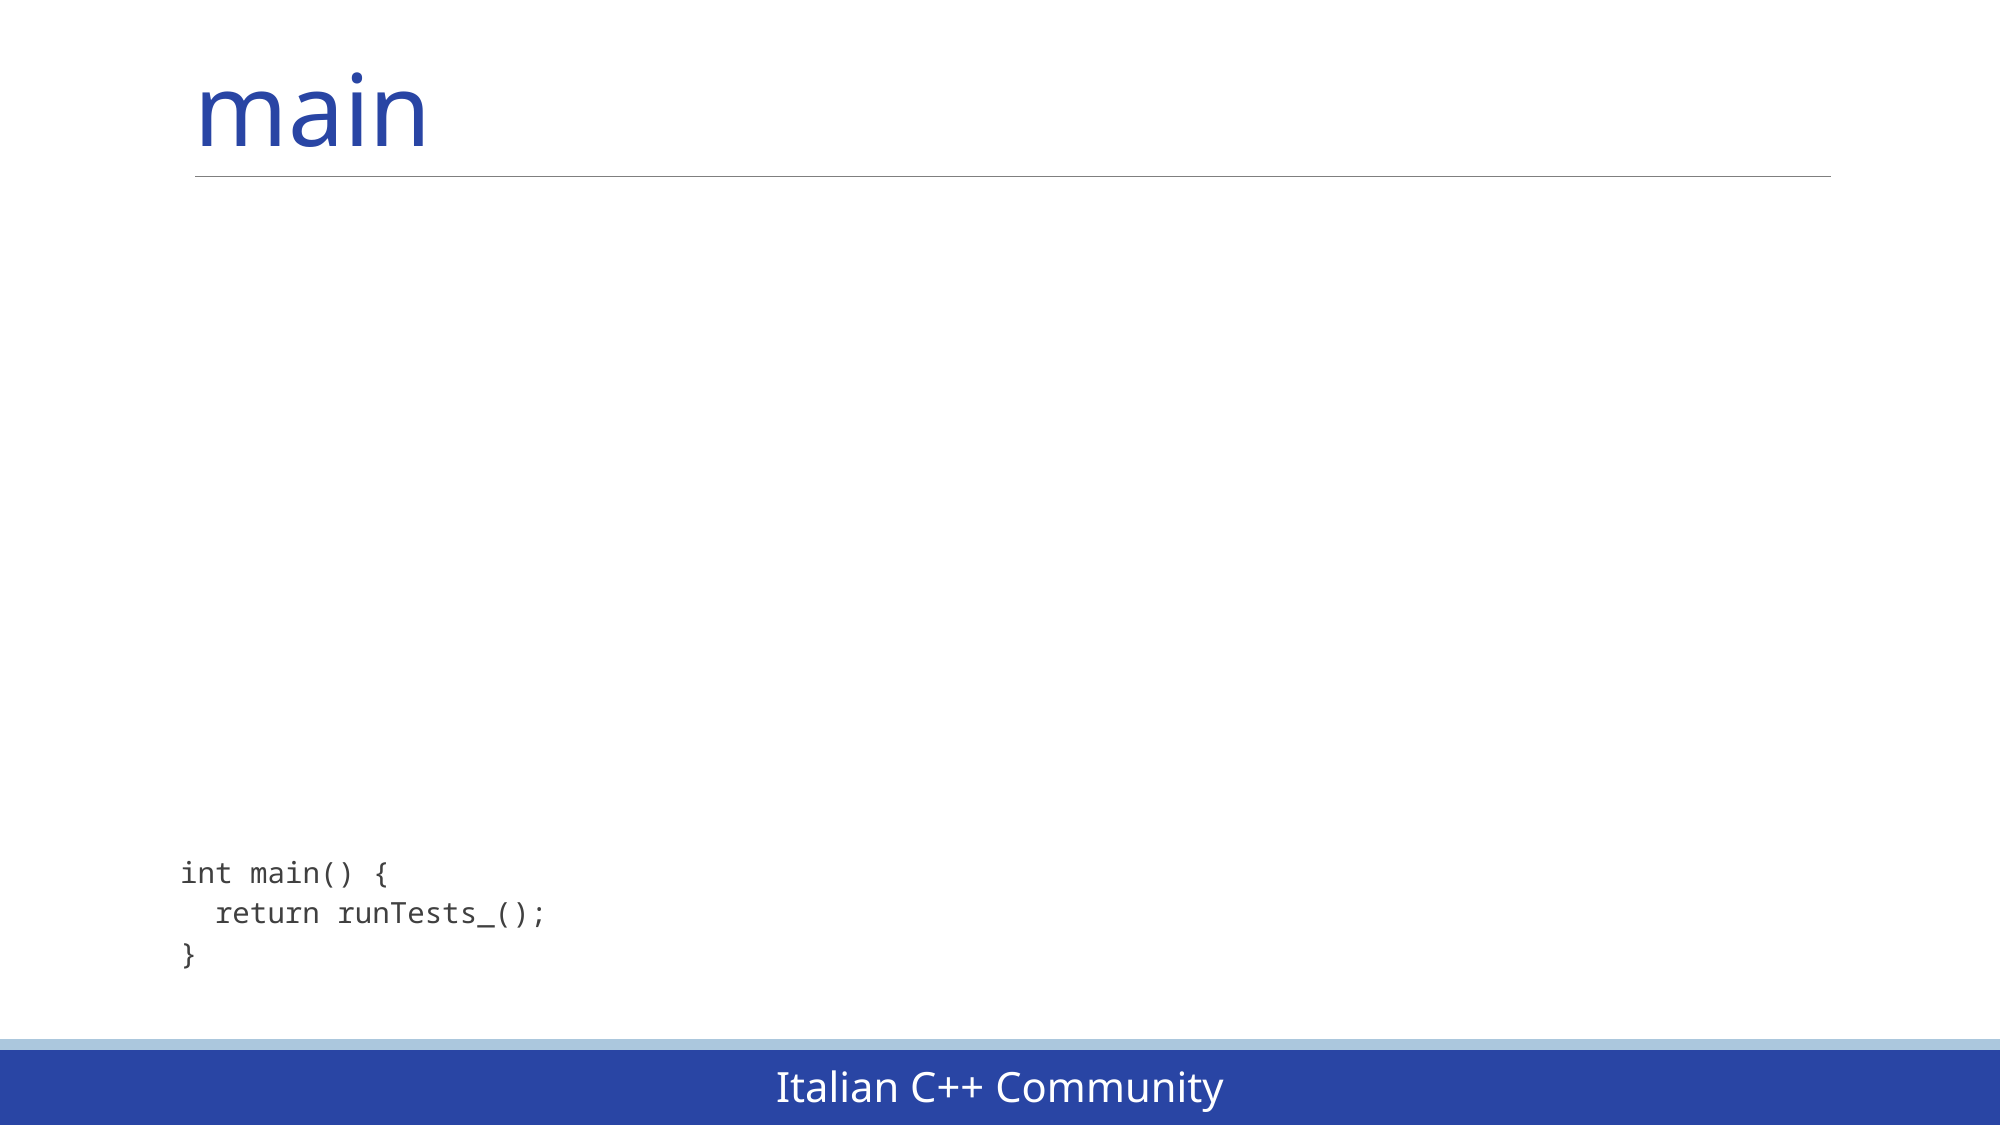

# main
int main() {
 return runTests_();
}